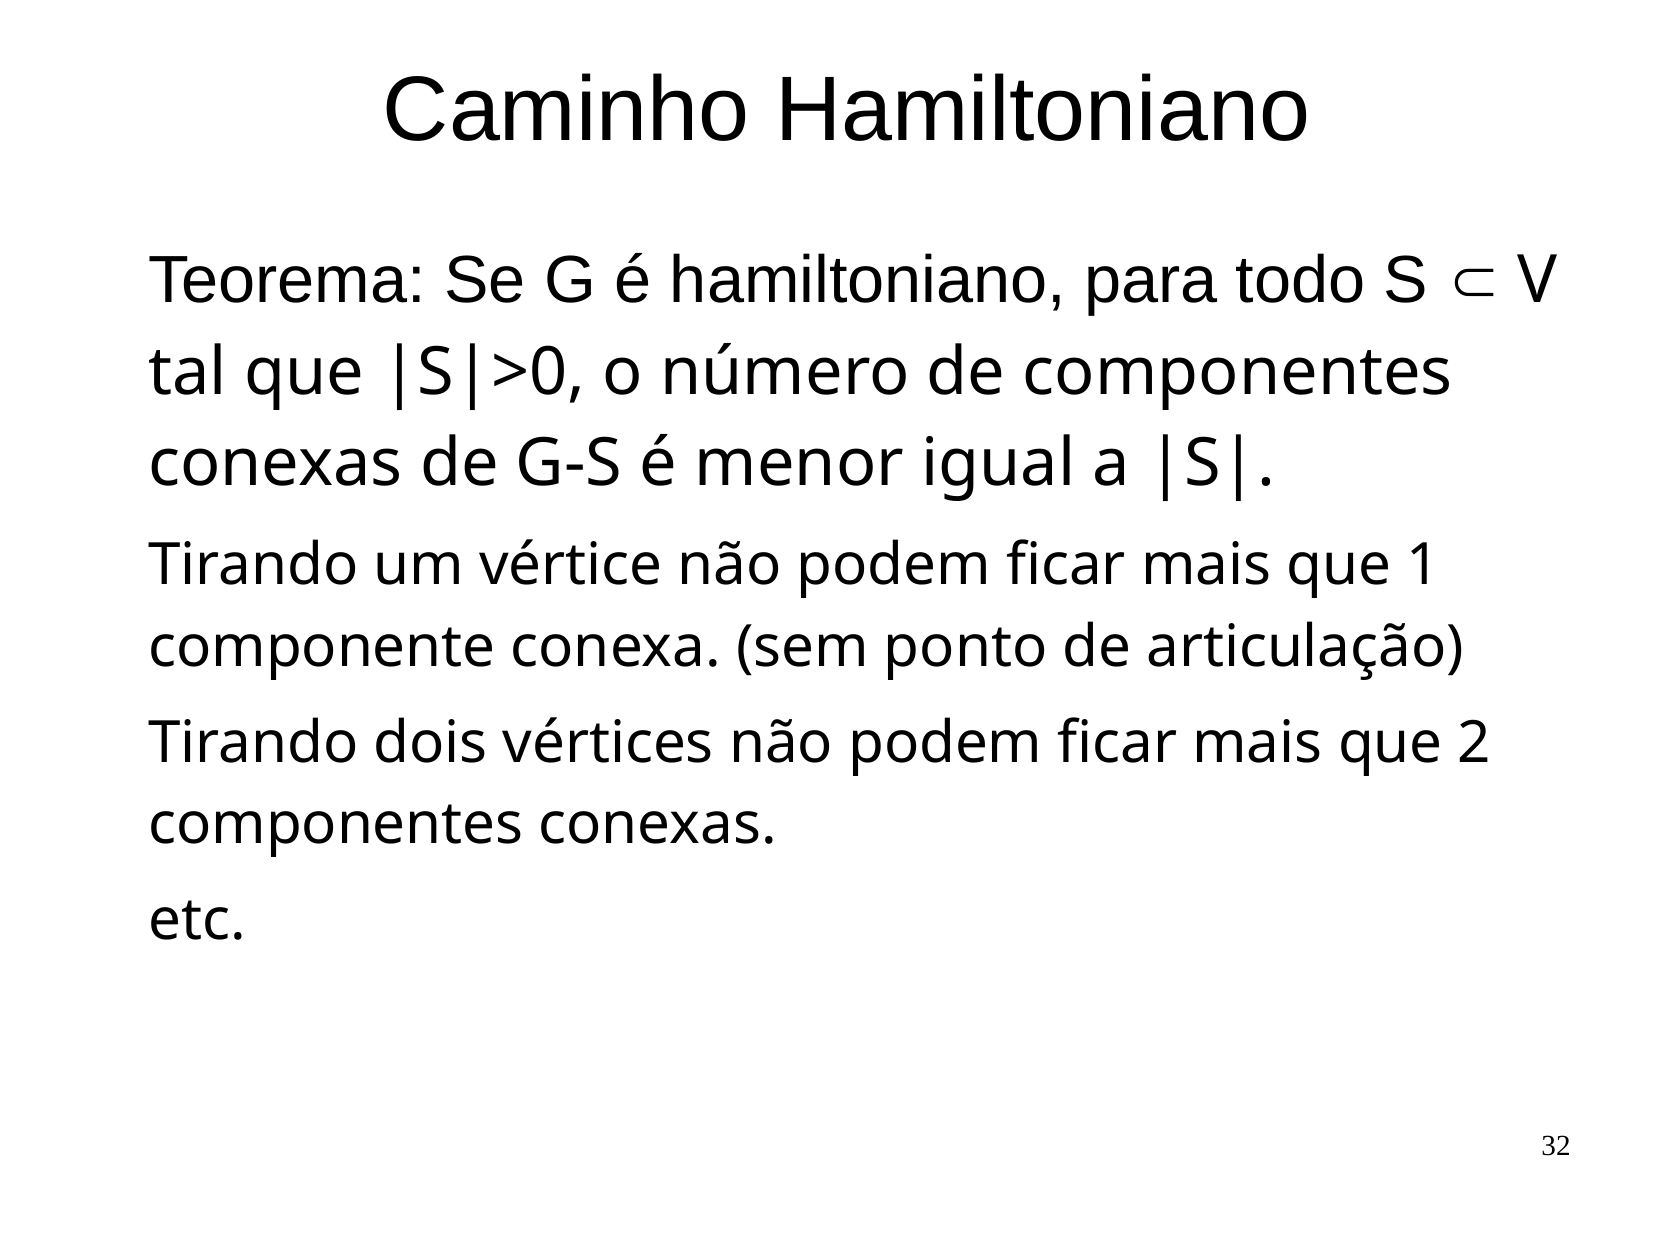

# Caminho Hamiltoniano
Teorema: Se G é hamiltoniano, para todo S  V tal que |S|>0, o número de componentes conexas de G-S é menor igual a |S|.
Tirando um vértice não podem ficar mais que 1 componente conexa. (sem ponto de articulação)‏
Tirando dois vértices não podem ficar mais que 2 componentes conexas.
etc.
32